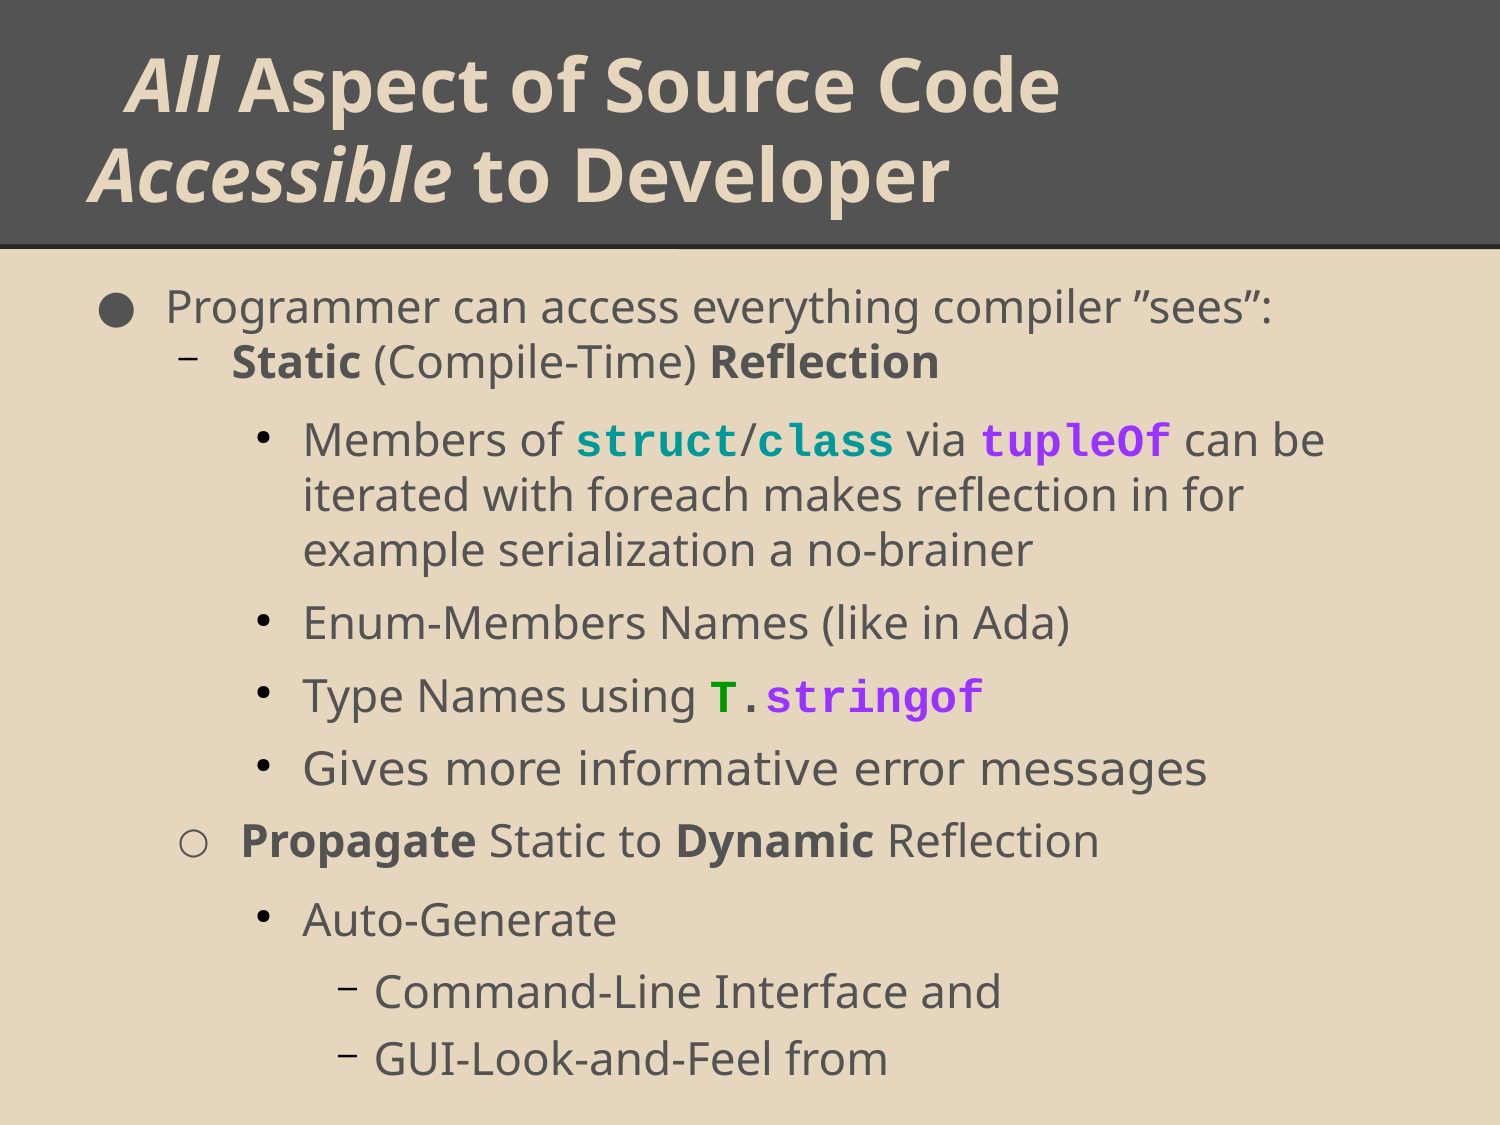

# All Aspect of Source Code Accessible to Developer
Programmer can access everything compiler ”sees”:
Static (Compile-Time) Reflection
Members of struct/class via tupleOf can be iterated with foreach makes reflection in for example serialization a no-brainer
Enum-Members Names (like in Ada)
Type Names using T.stringof
Gives more informative error messages
Propagate Static to Dynamic Reflection
Auto-Generate
Command-Line Interface and
GUI-Look-and-Feel from